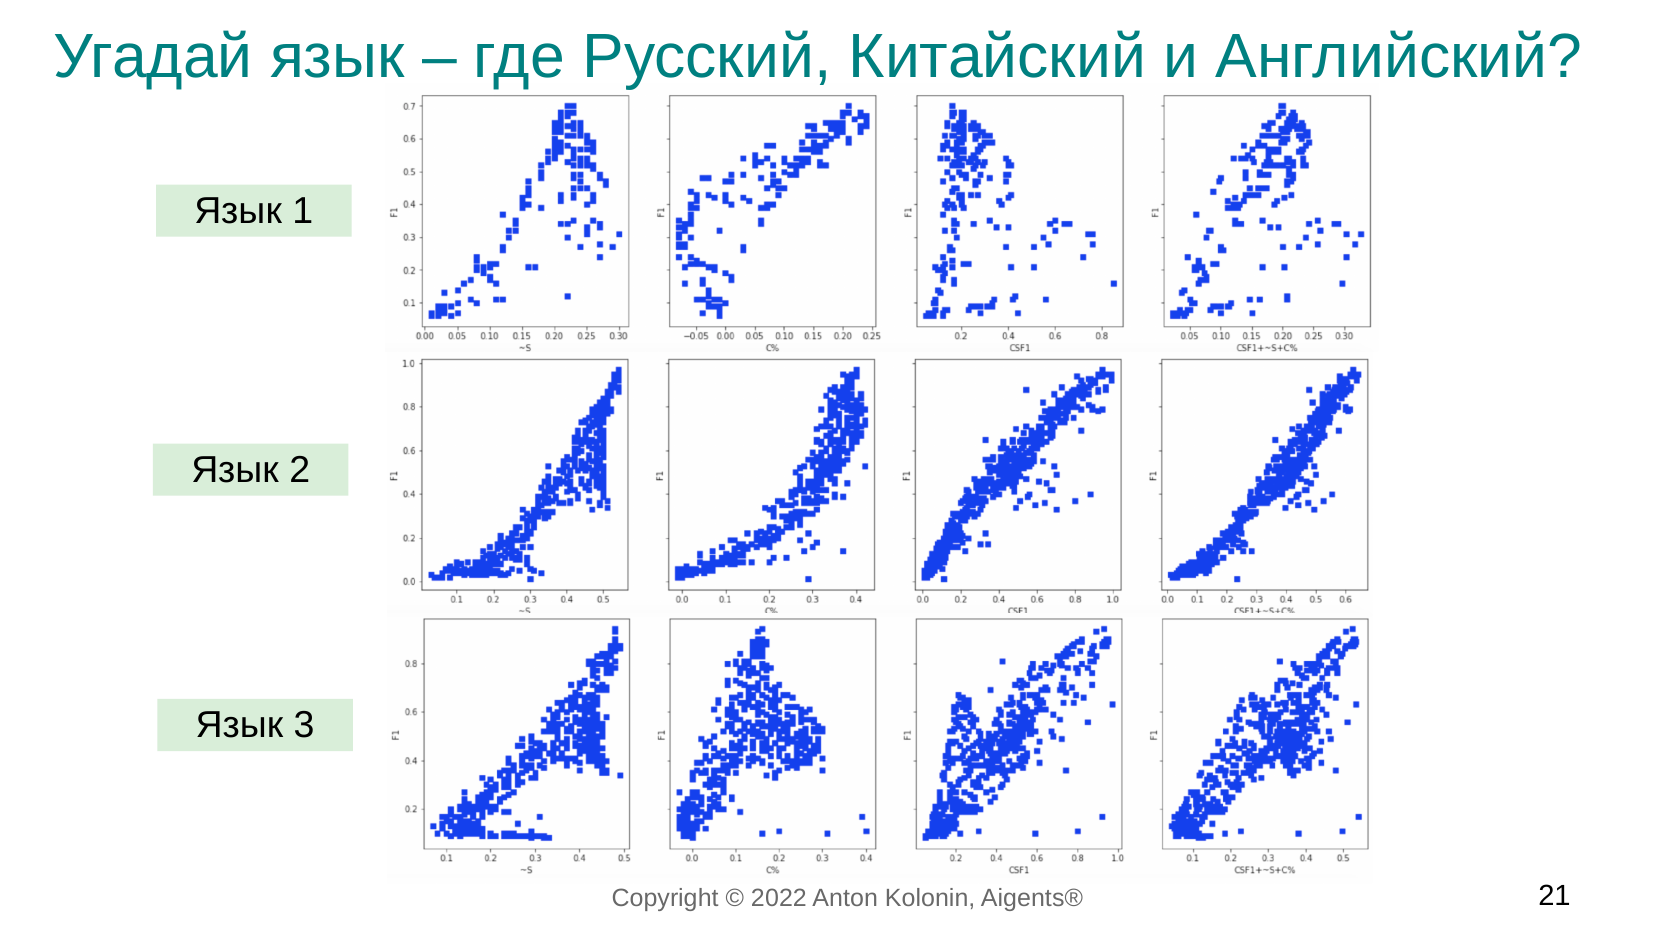

Угадай язык – где Русский, Китайский и Английский?
Язык 1
Язык 2
Язык 3
Copyright © 2022 Anton Kolonin, Aigents®
21